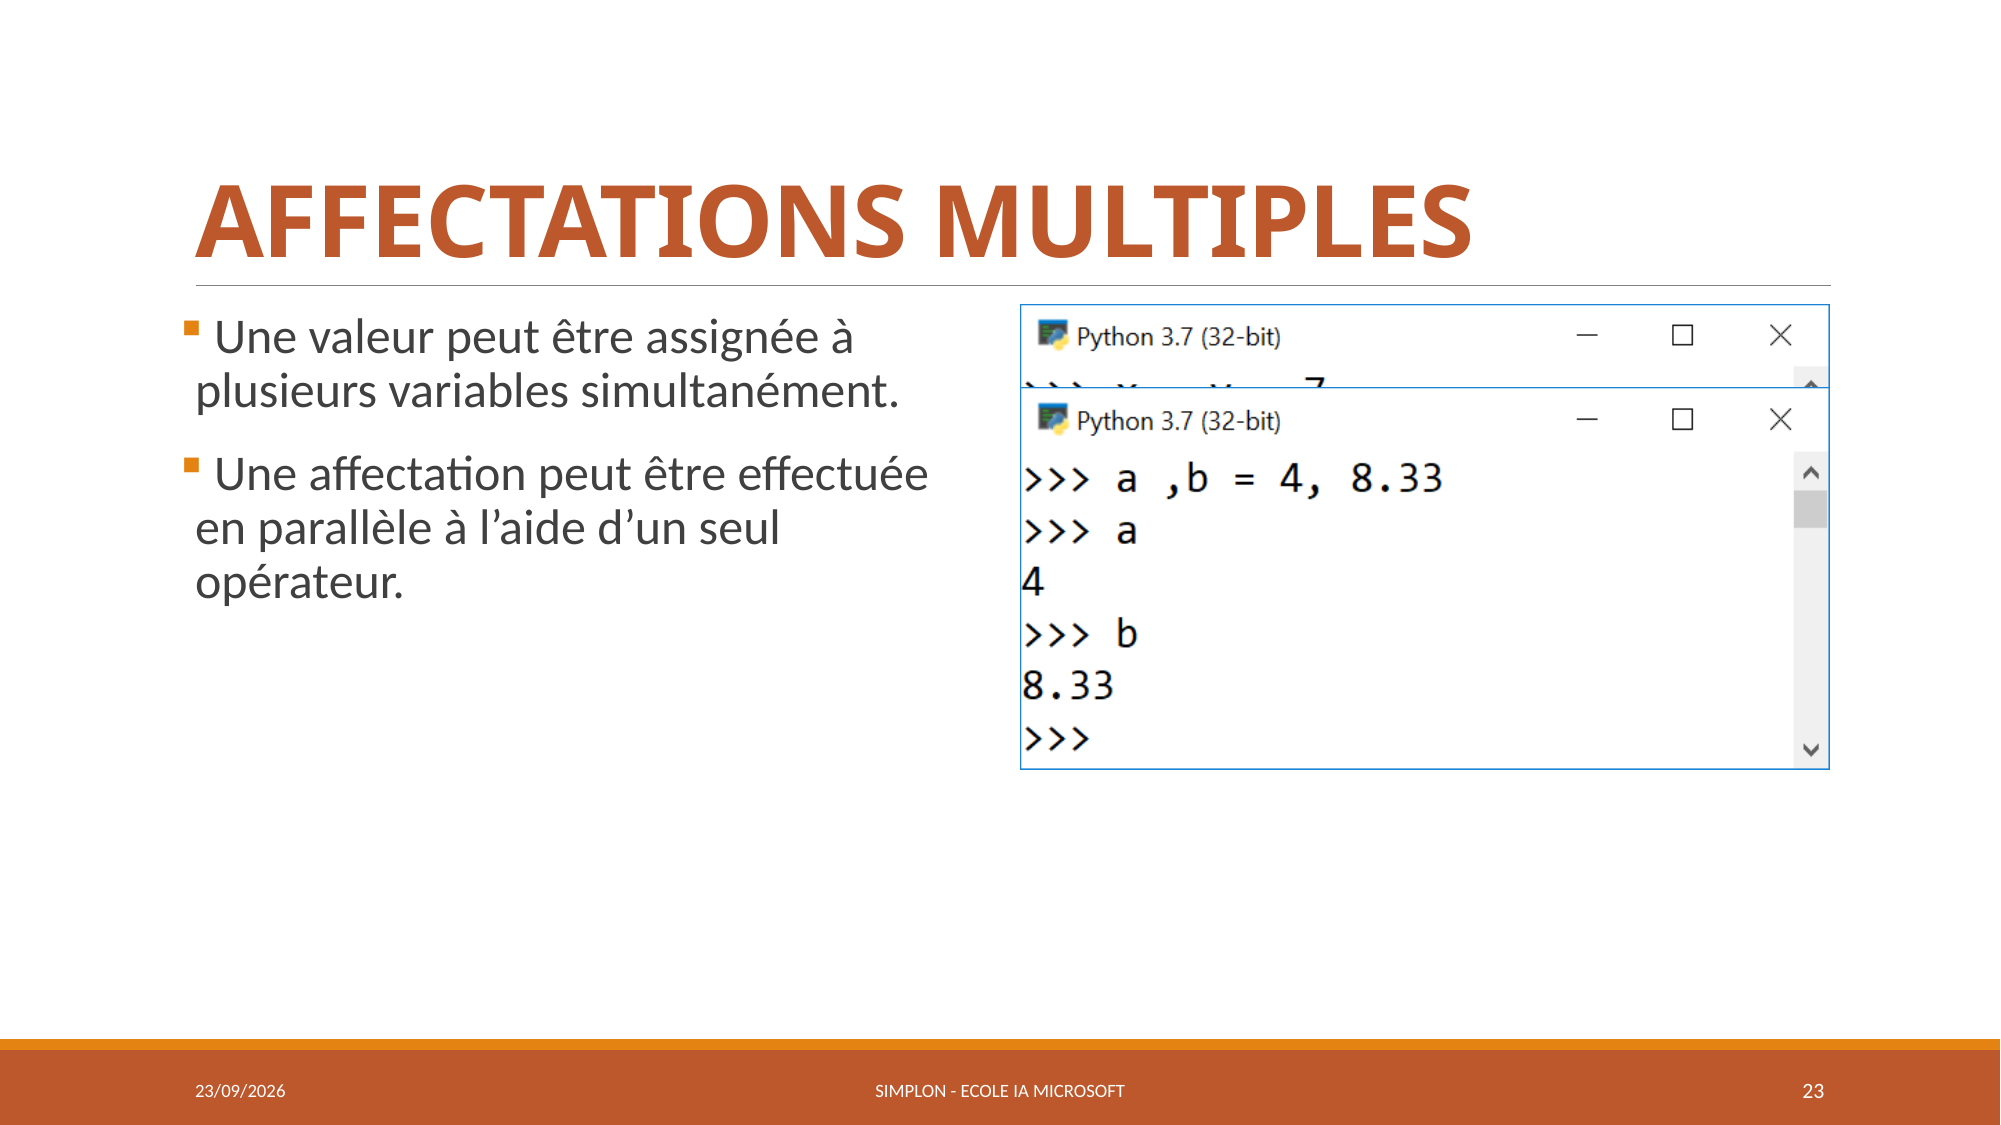

# AFFECTATIONS MULTIPLES
 Une valeur peut être assignée à plusieurs variables simultanément.
 Une affectation peut être effectuée en parallèle à l’aide d’un seul opérateur.
Simplon - Ecole IA Microsoft